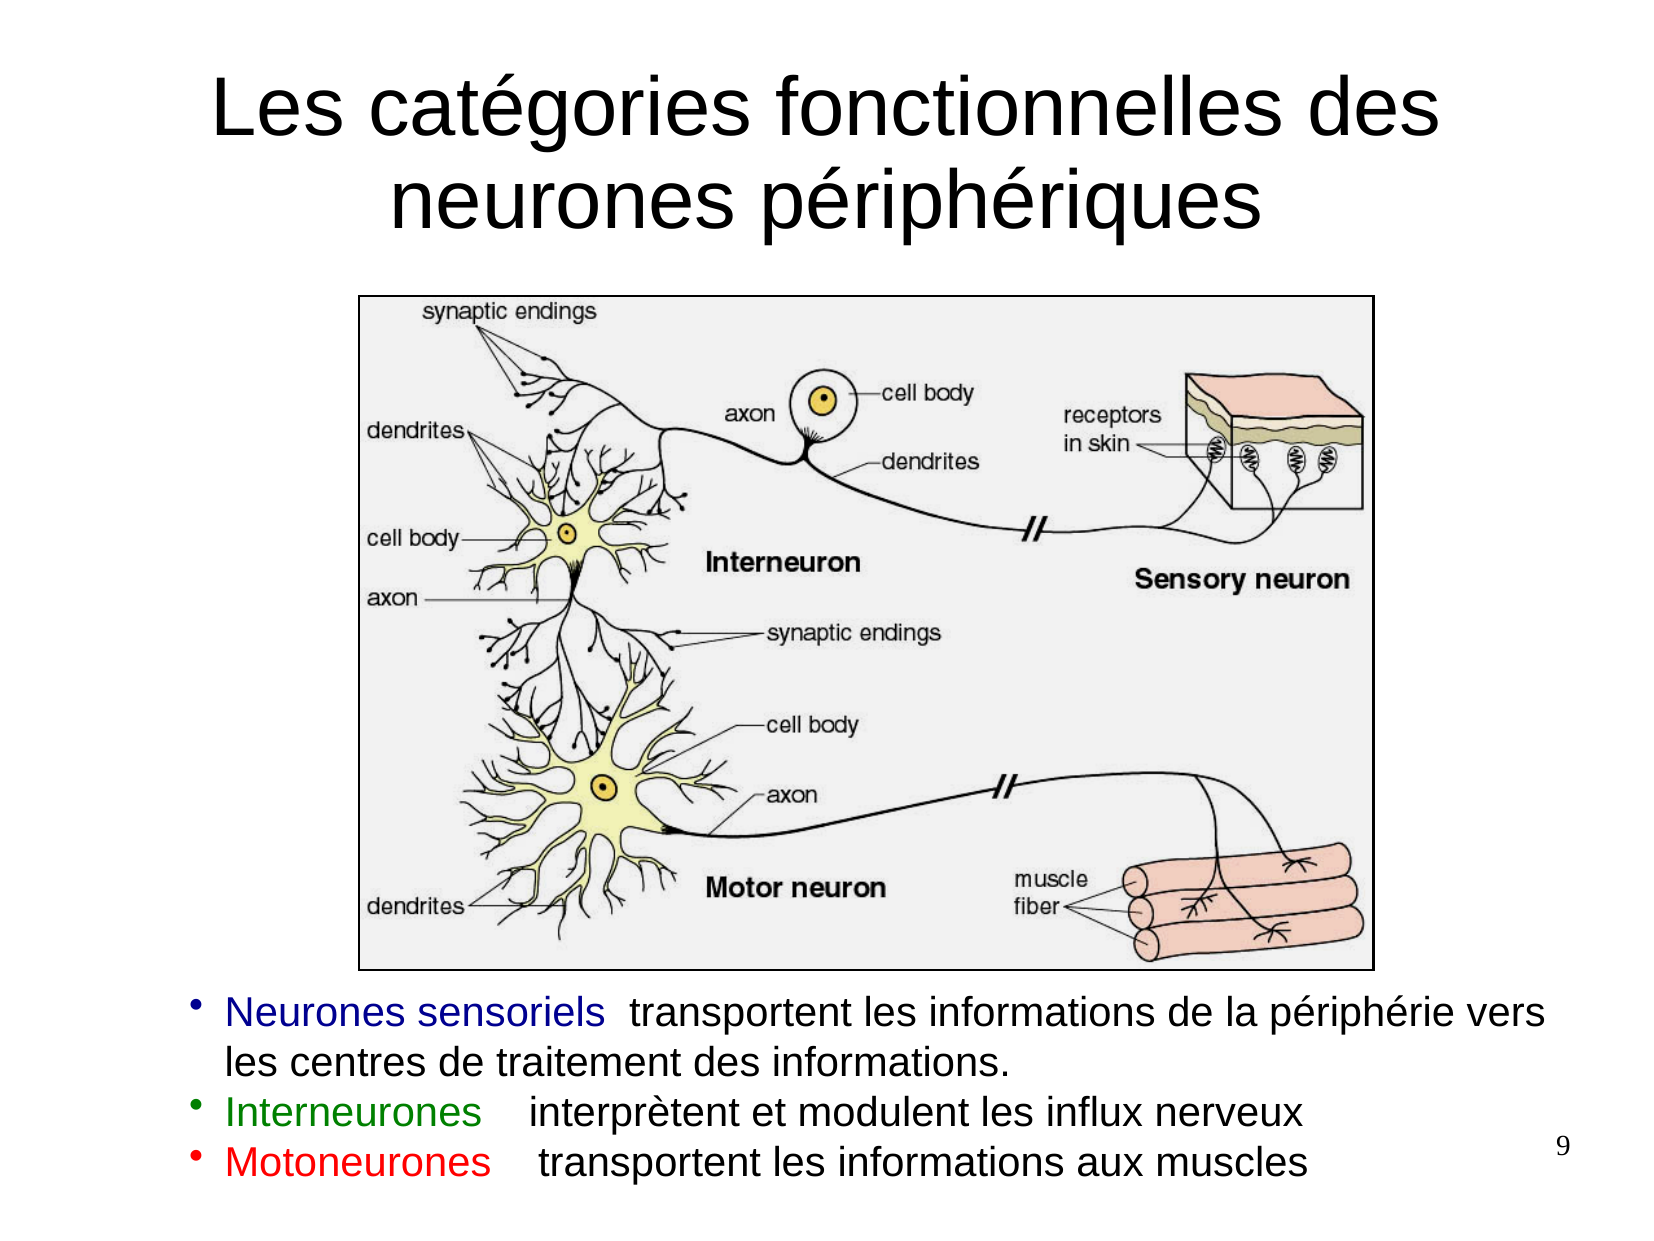

# Les catégories fonctionnelles des neurones périphériques
Neurones sensoriels transportent les informations de la périphérie vers les centres de traitement des informations.
Interneurones – interprètent et modulent les influx nerveux
Motoneurones – transportent les informations aux muscles
9